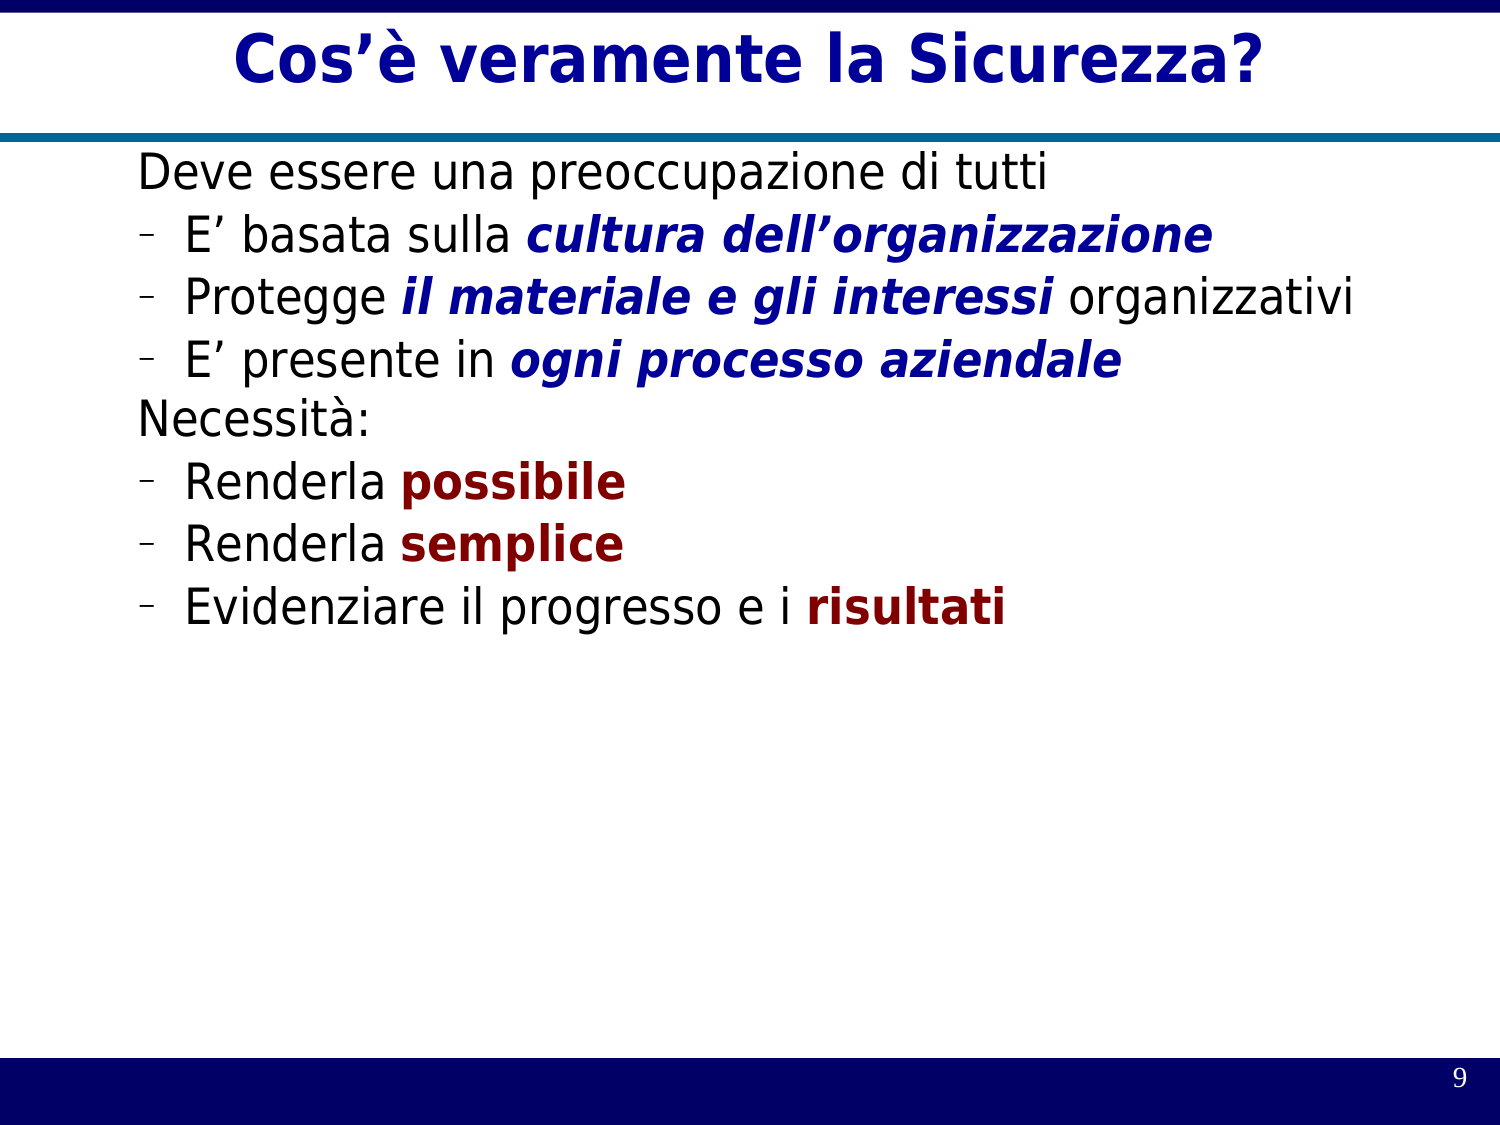

# Cos’è veramente la Sicurezza?
Deve essere una preoccupazione di tutti
E’ basata sulla cultura dell’organizzazione
Protegge il materiale e gli interessi organizzativi
E’ presente in ogni processo aziendale
Necessità:
Renderla possibile
Renderla semplice
Evidenziare il progresso e i risultati